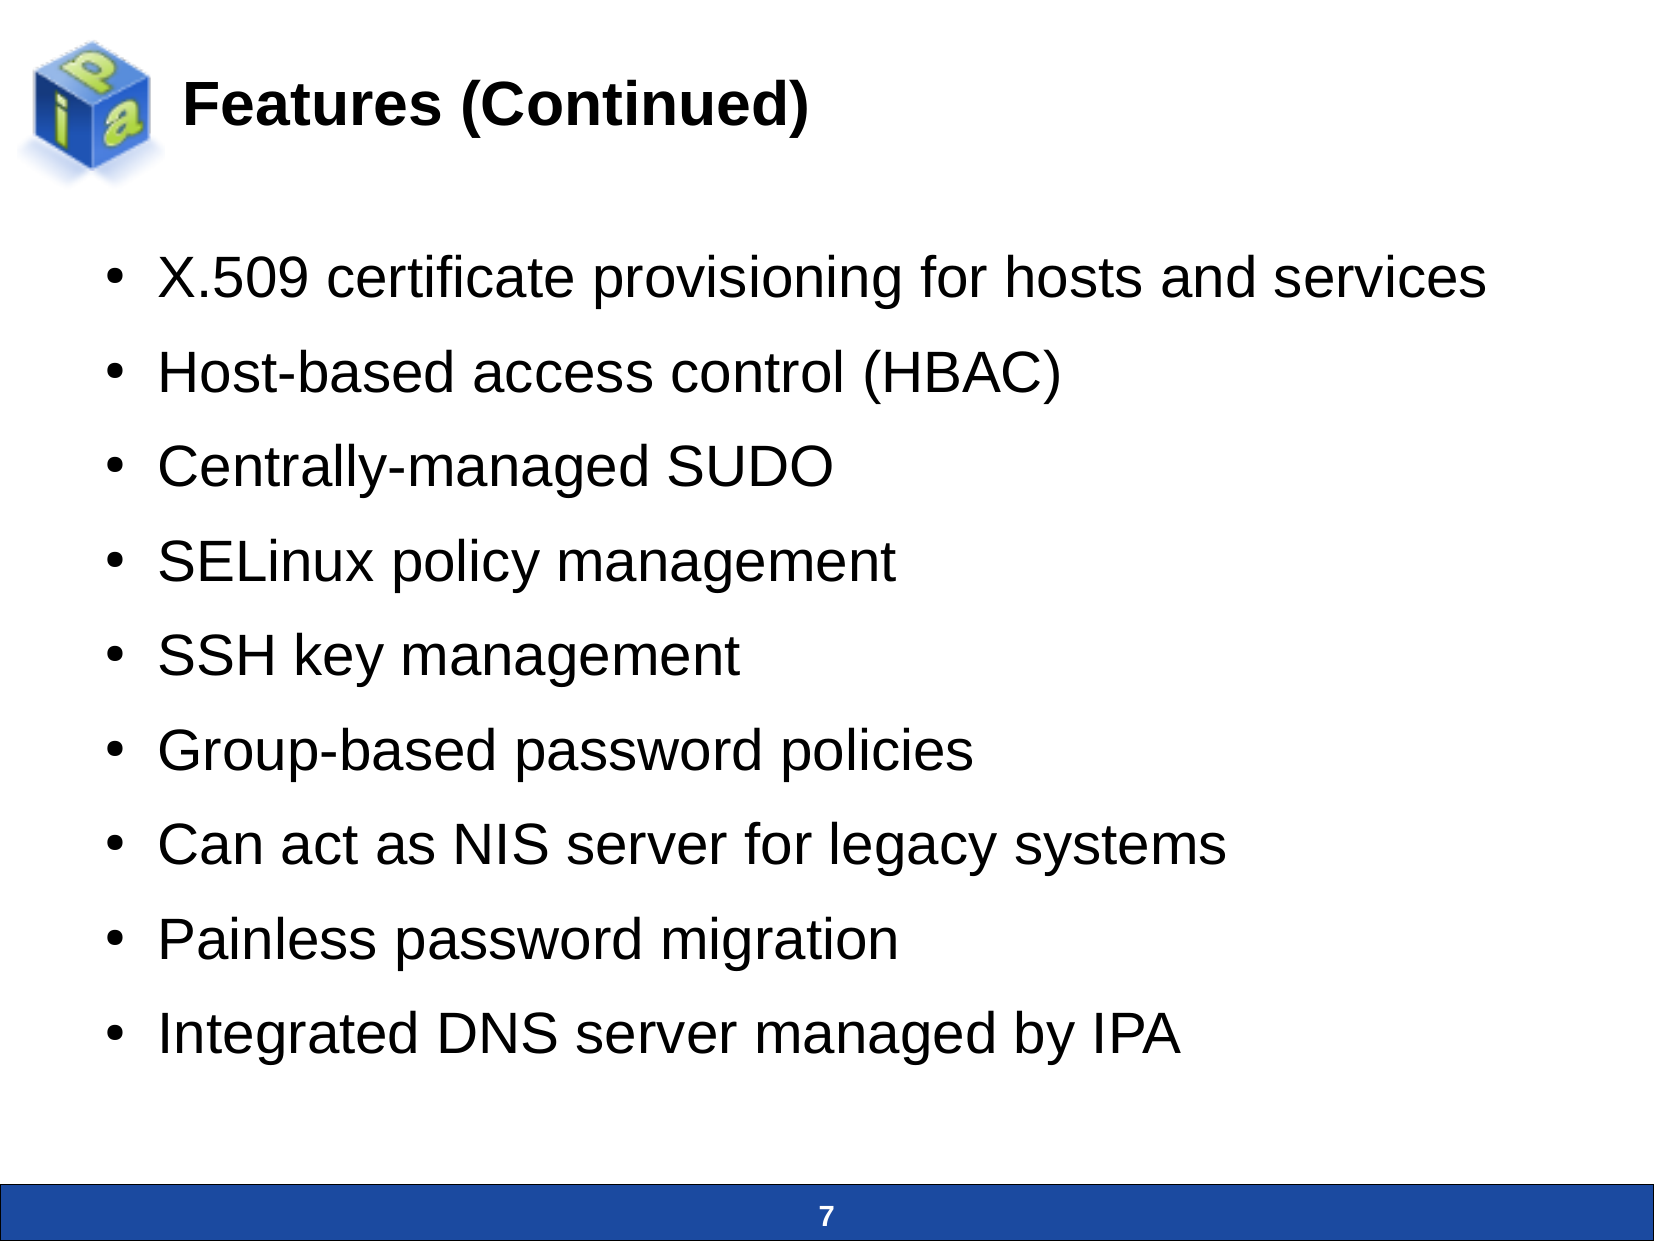

# Features (Continued)
X.509 certificate provisioning for hosts and services
Host-based access control (HBAC)
Centrally-managed SUDO
SELinux policy management
SSH key management
Group-based password policies
Can act as NIS server for legacy systems
Painless password migration
Integrated DNS server managed by IPA
7